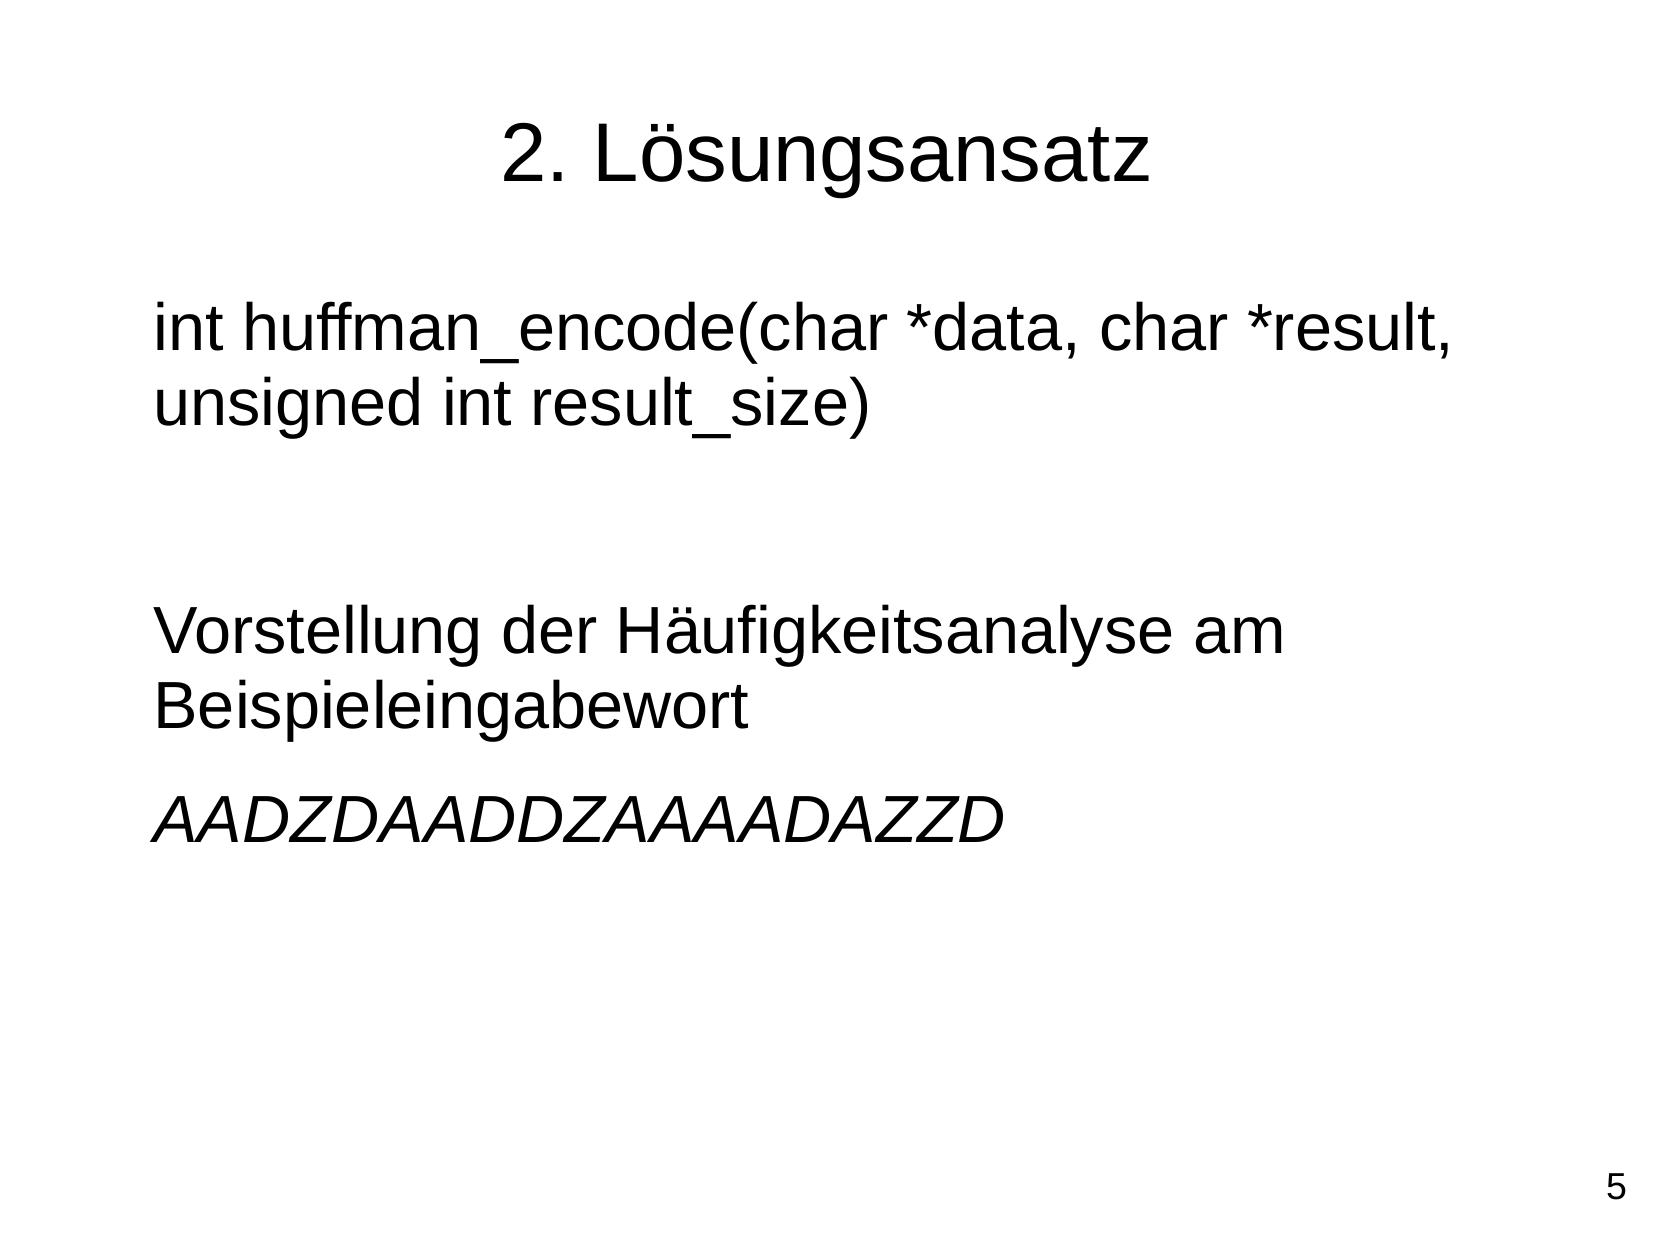

# 2. Lösungsansatz
int huffman_encode(char *data, char *result, unsigned int result_size)
Vorstellung der Häufigkeitsanalyse am Beispieleingabewort
AADZDAADDZAAAADAZZD